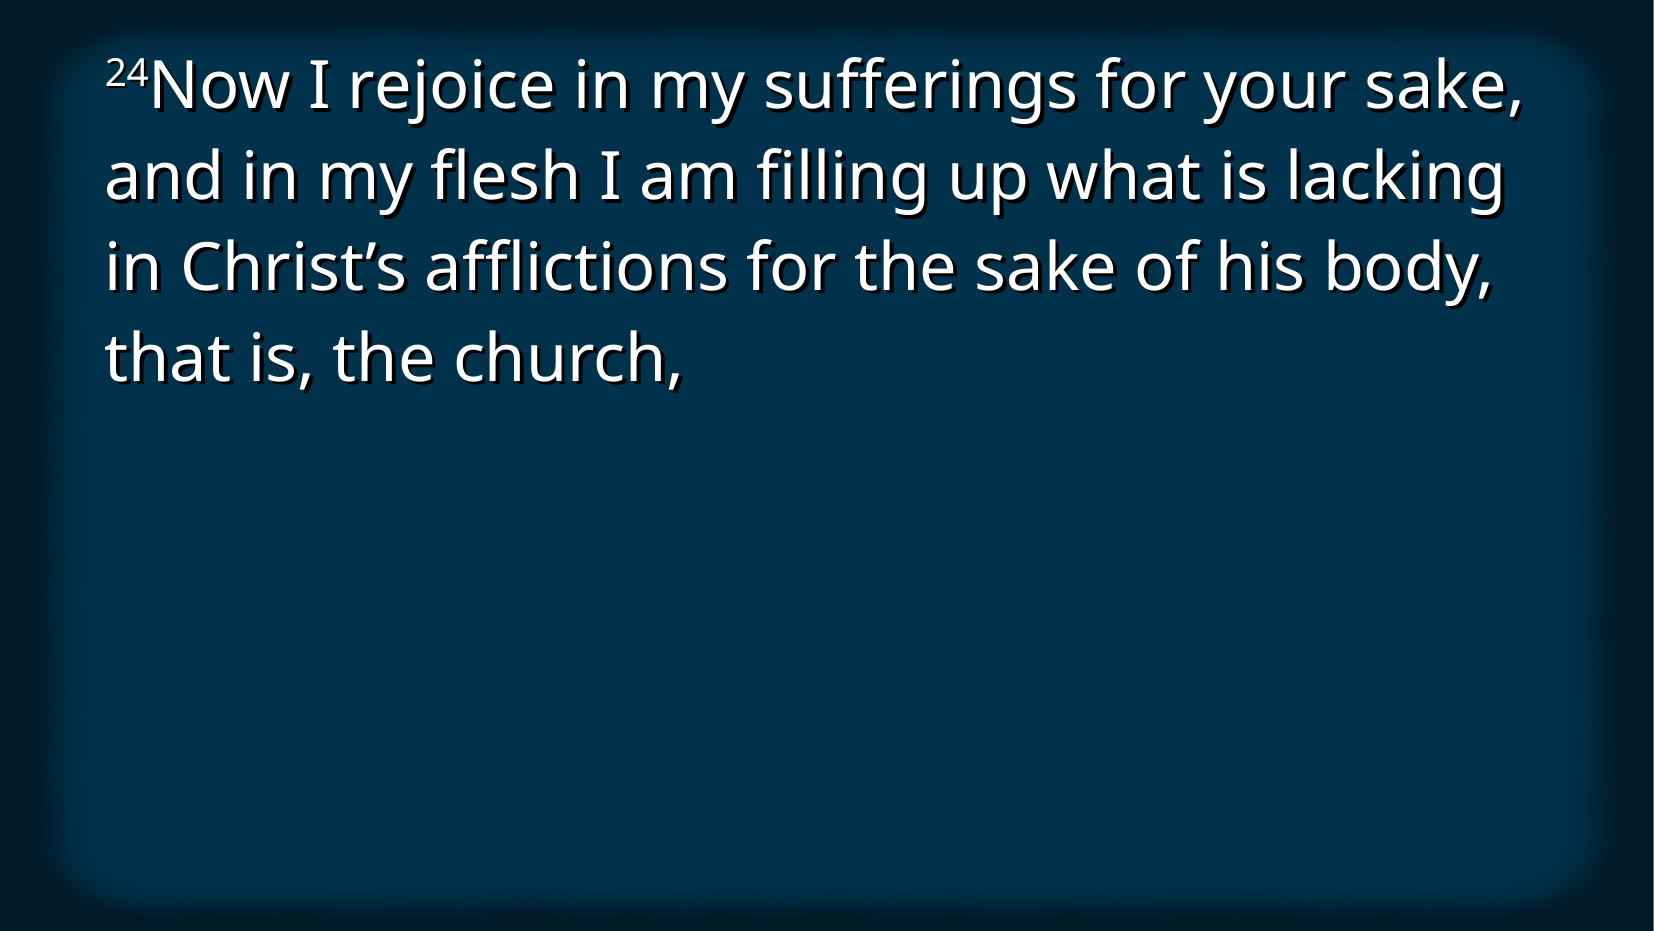

24Now I rejoice in my sufferings for your sake, and in my flesh I am filling up what is lacking in Christ’s afflictions for the sake of his body, that is, the church,